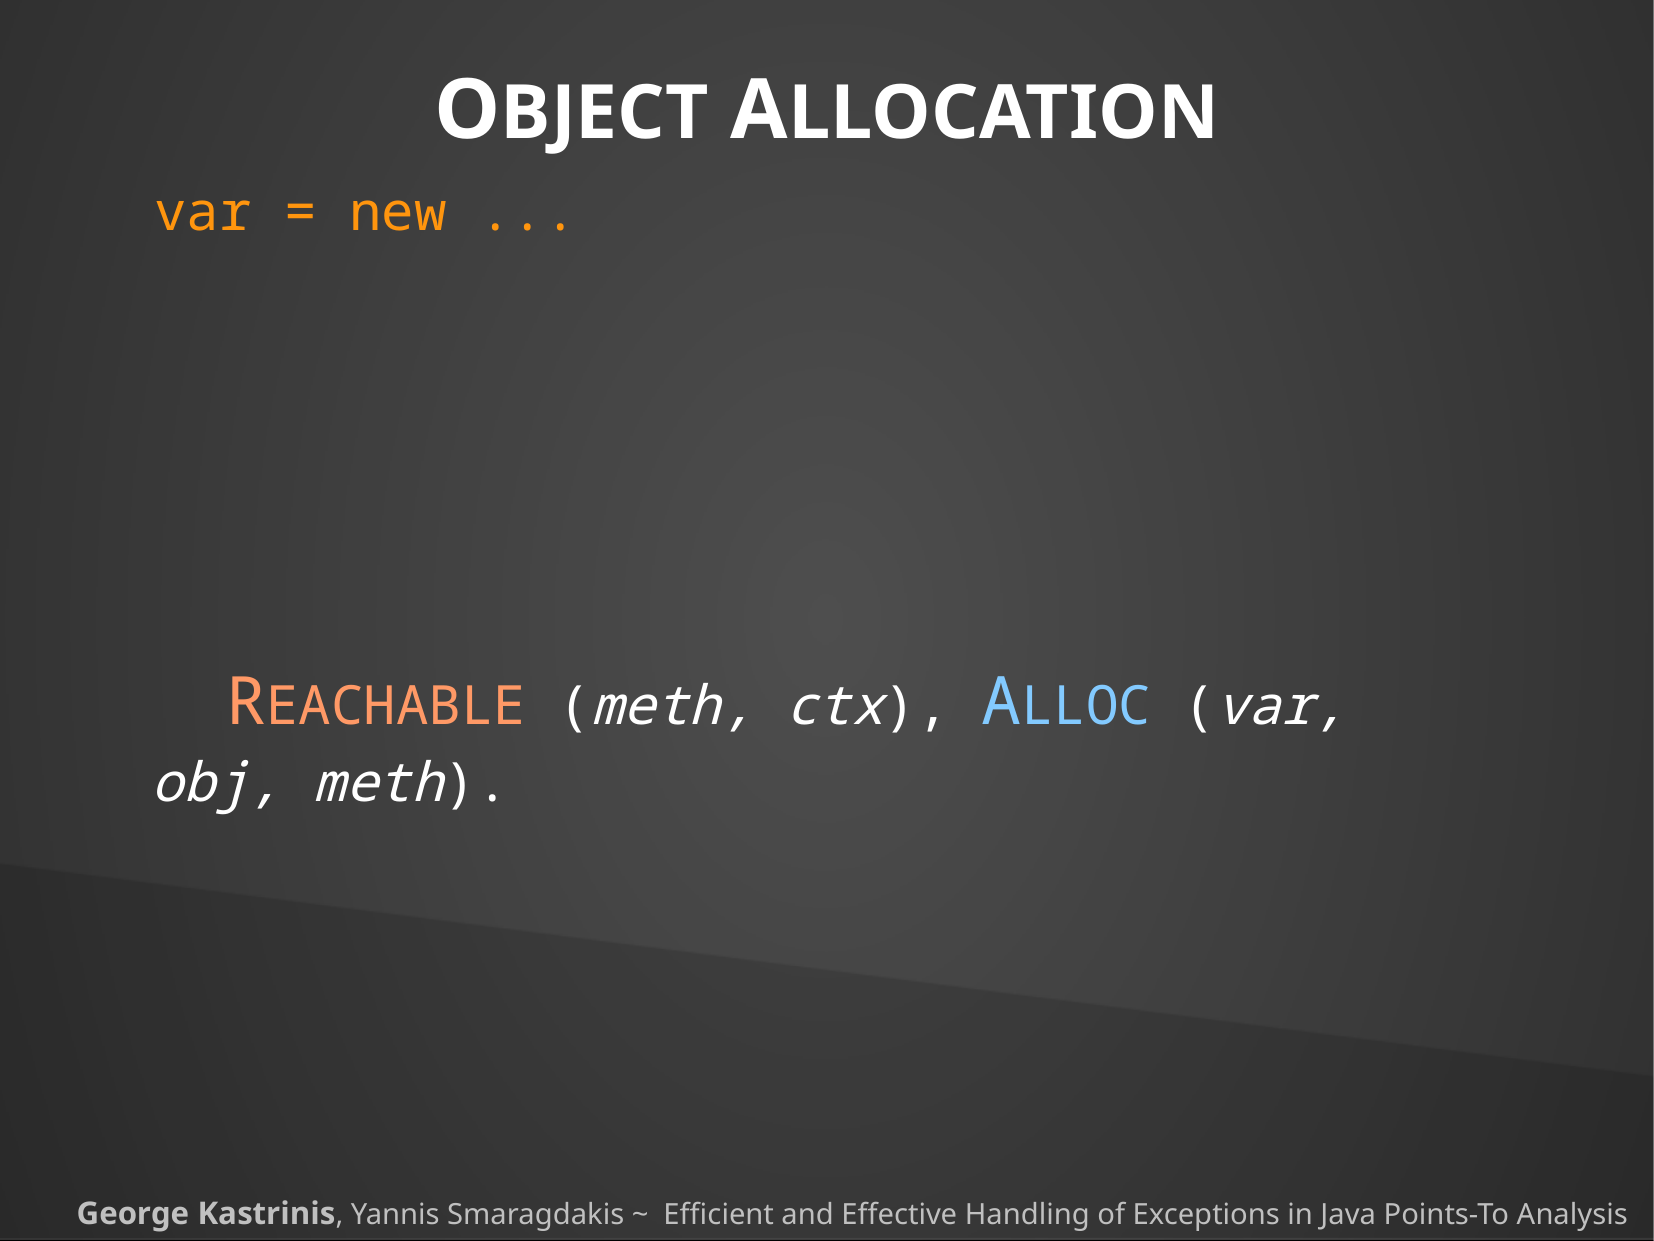

OBJECT ALLOCATION
var = new ...
	REACHABLE (meth, ctx), ALLOC (var, obj, meth).